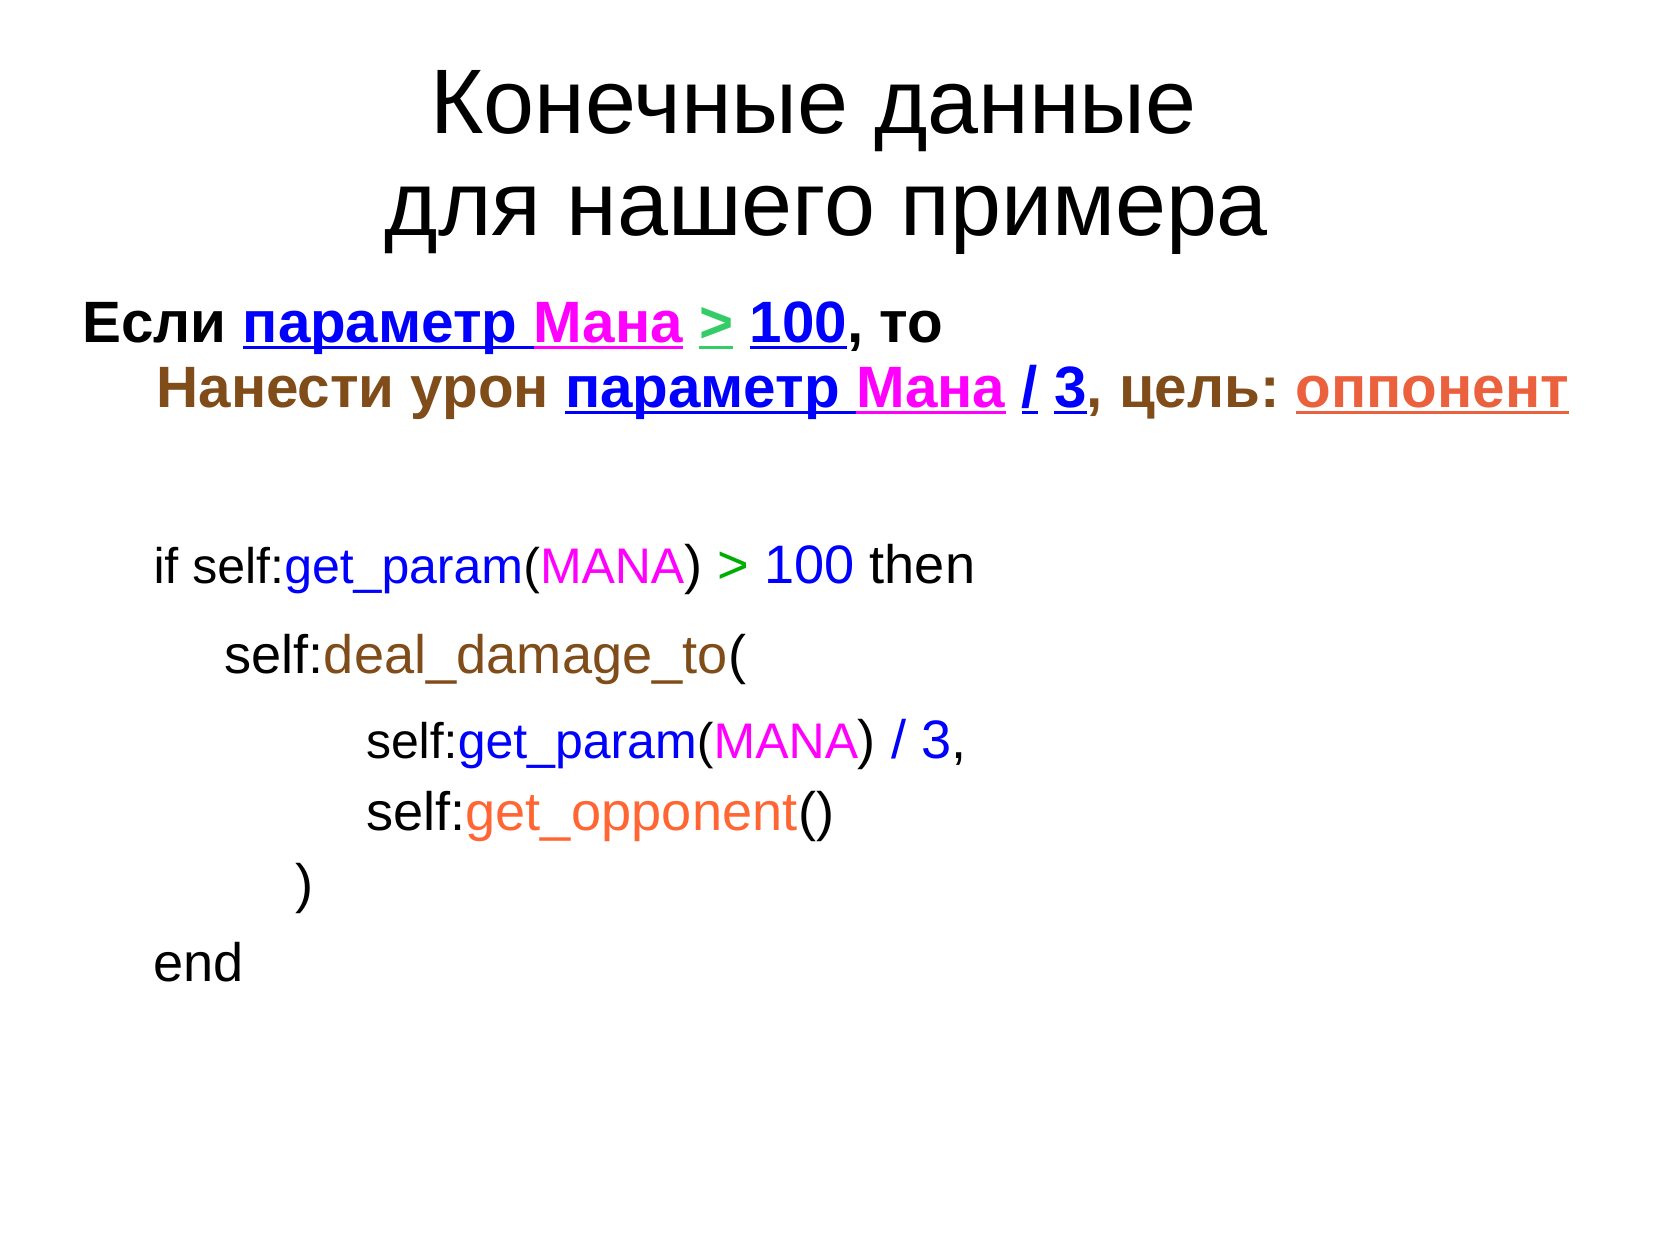

# Конечные данные для нашего примера
Если параметр Мана > 100, то
	Нанести урон параметр Мана / 3, цель: оппонент
if self:get_param(MANA) > 100 then
self:deal_damage_to(
self:get_param(MANA) / 3,
self:get_opponent()
)
end